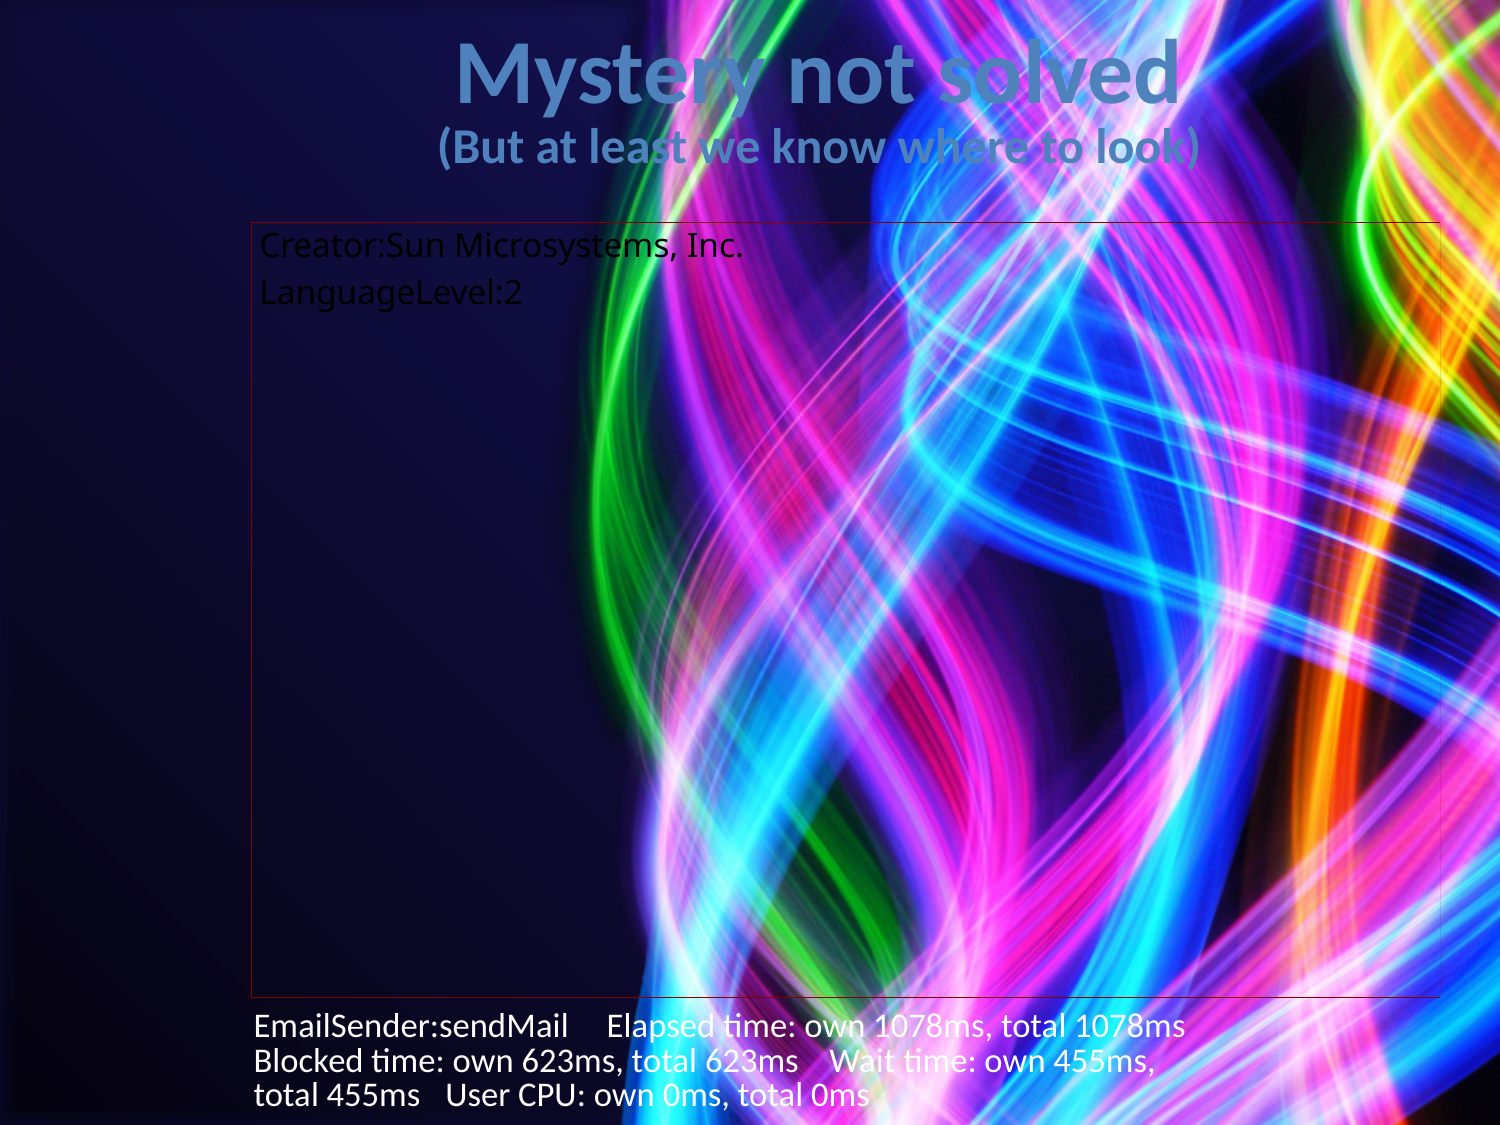

#
Mystery not solved
(But at least we know where to look)
EmailSender:sendMail	 Elapsed time: own 1078ms, total 1078ms
Blocked time: own 623ms, total 623ms	Wait time: own 455ms,
total 455ms	User CPU: own 0ms, total 0ms